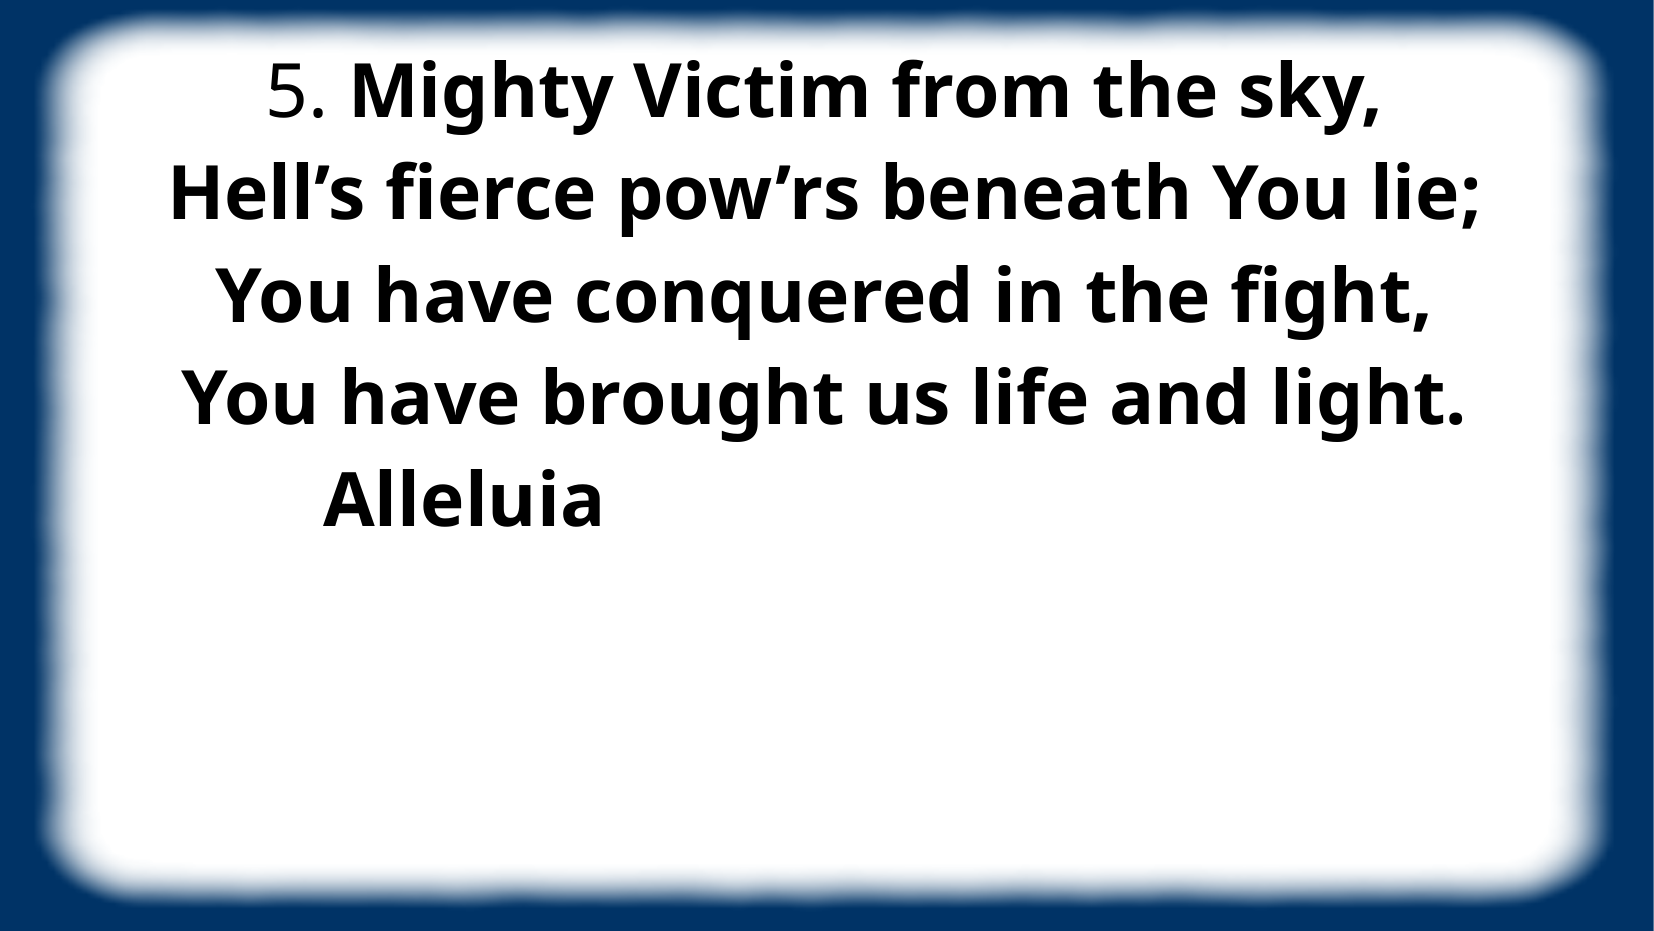

5. Mighty Victim from the sky,
Hell’s fierce pow’rs beneath You lie;
You have conquered in the fight,
You have brought us life and light.
Alleluia